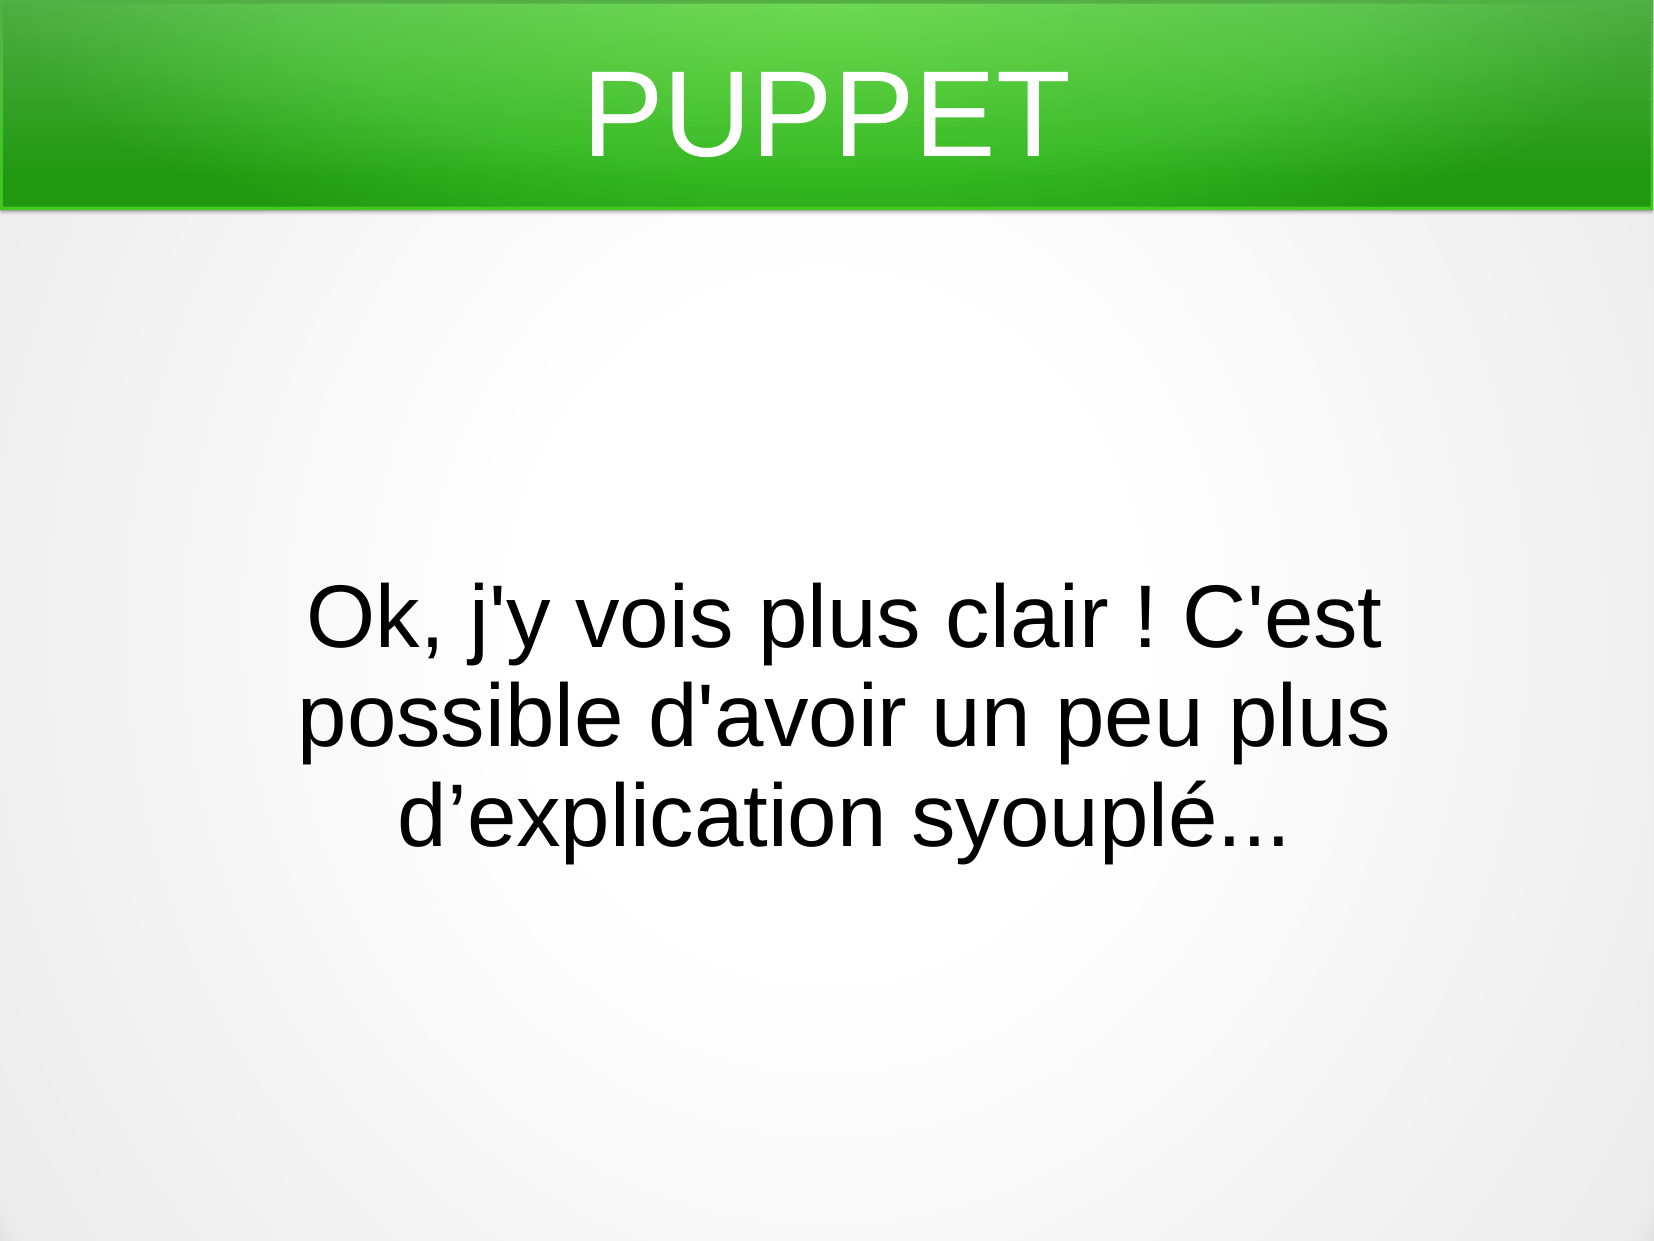

# PUPPET
Ok, j'y vois plus clair ! C'est possible d'avoir un peu plus d’explication syouplé...